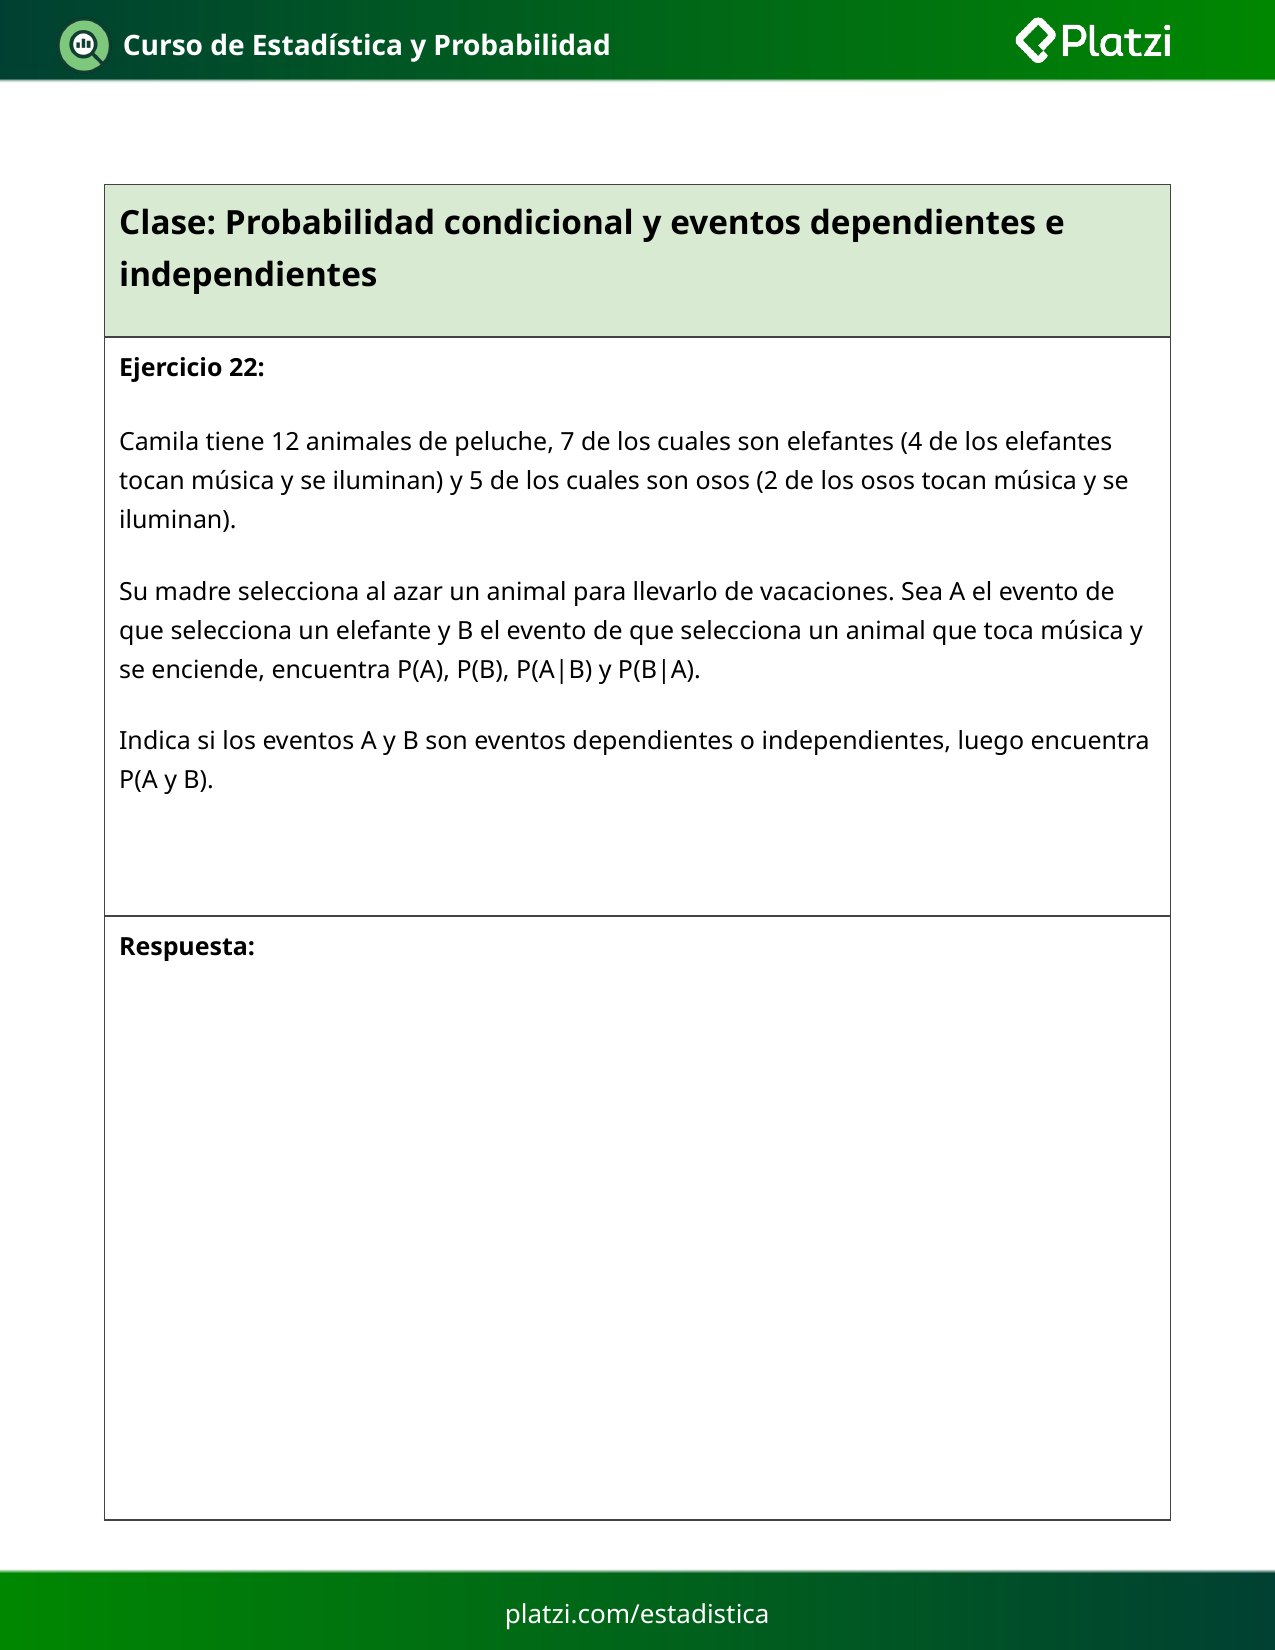

Curso de Estadística y Probabilidad
| Clase: Probabilidad condicional y eventos dependientes e independientes |
| --- |
| Ejercicio 22: Camila tiene 12 animales de peluche, 7 de los cuales son elefantes (4 de los elefantes tocan música y se iluminan) y 5 de los cuales son osos (2 de los osos tocan música y se iluminan). Su madre selecciona al azar un animal para llevarlo de vacaciones. Sea A el evento de que selecciona un elefante y B el evento de que selecciona un animal que toca música y se enciende, encuentra P(A), P(B), P(A|B) y P(B|A). Indica si los eventos A y B son eventos dependientes o independientes, luego encuentra P(A y B). |
| Respuesta: |
# platzi.com/estadistica